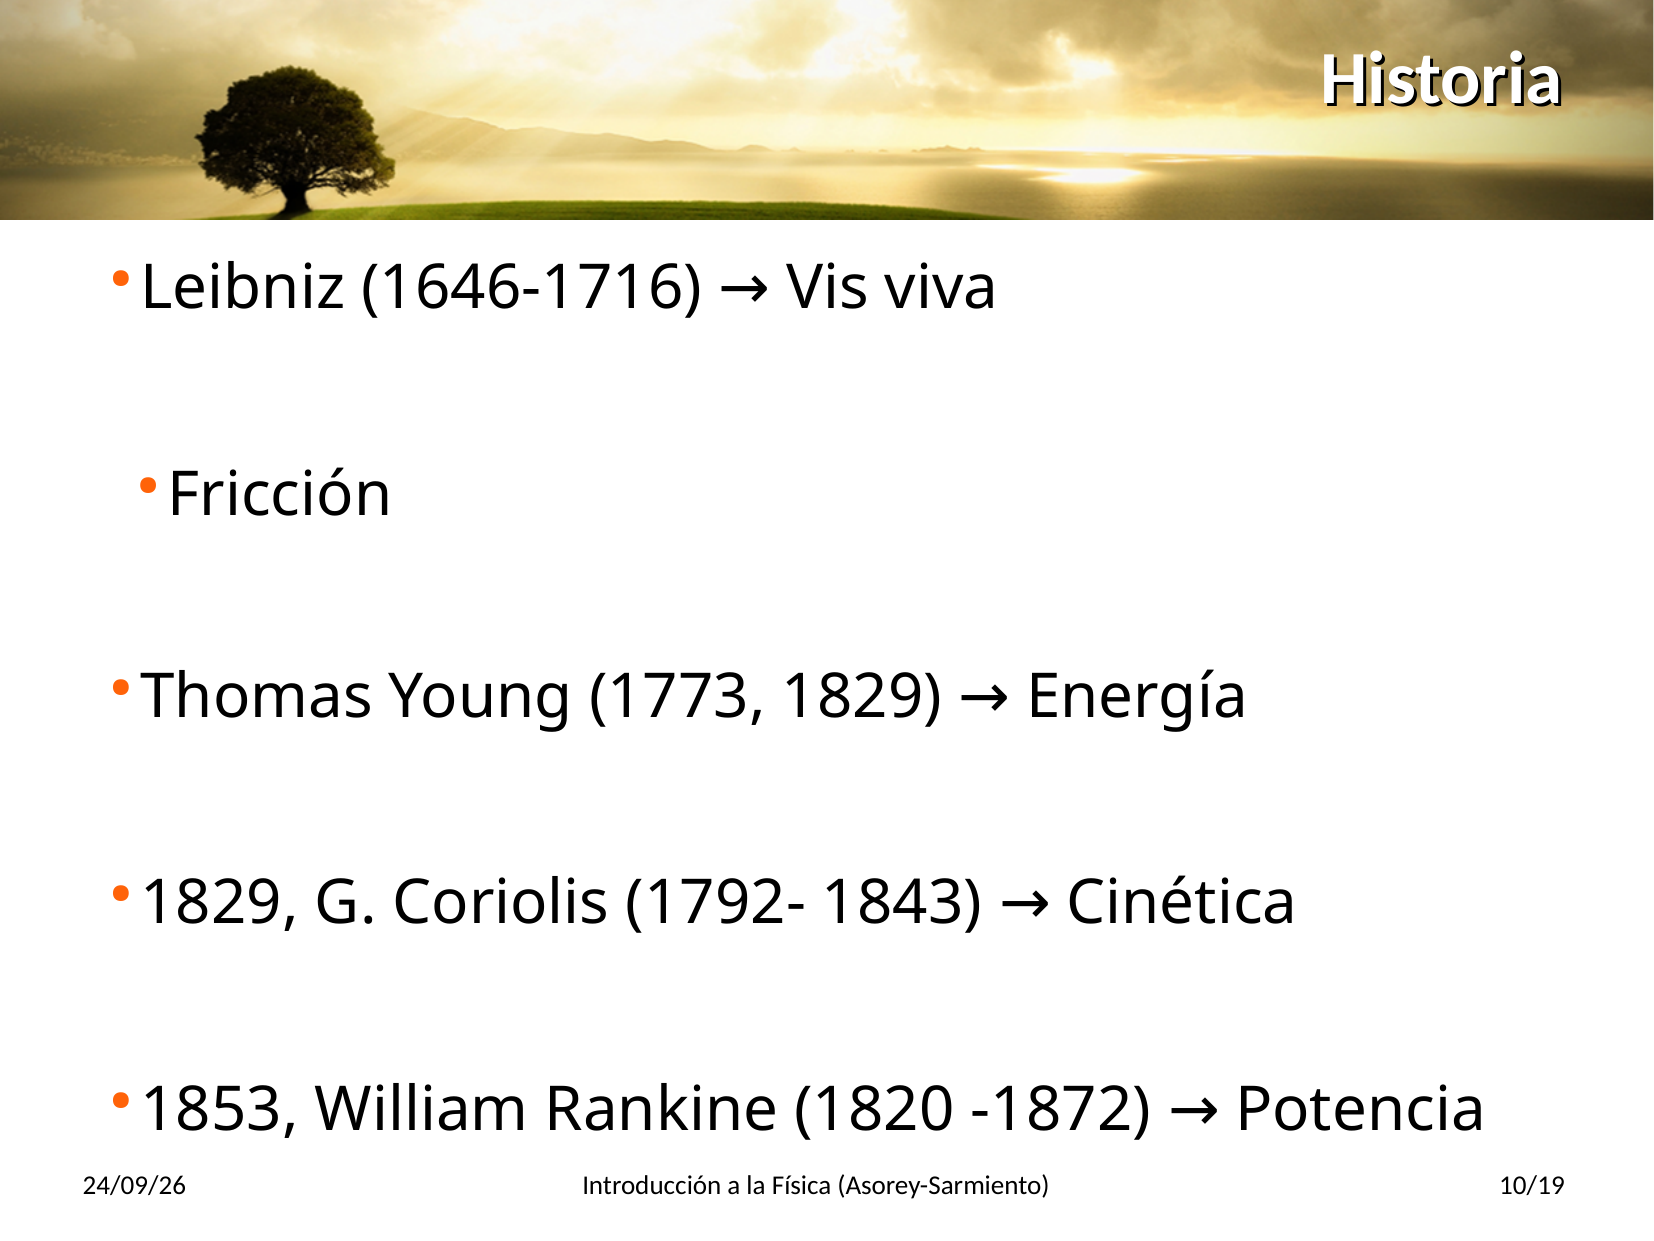

# Historia
Leibniz (1646-1716) → Vis viva
Fricción
Thomas Young (1773, 1829) → Energía
1829, G. Coriolis (1792- 1843) → Cinética
1853, William Rankine (1820 -1872) → Potencia
Introducción a la Física (Asorey-Sarmiento)
10